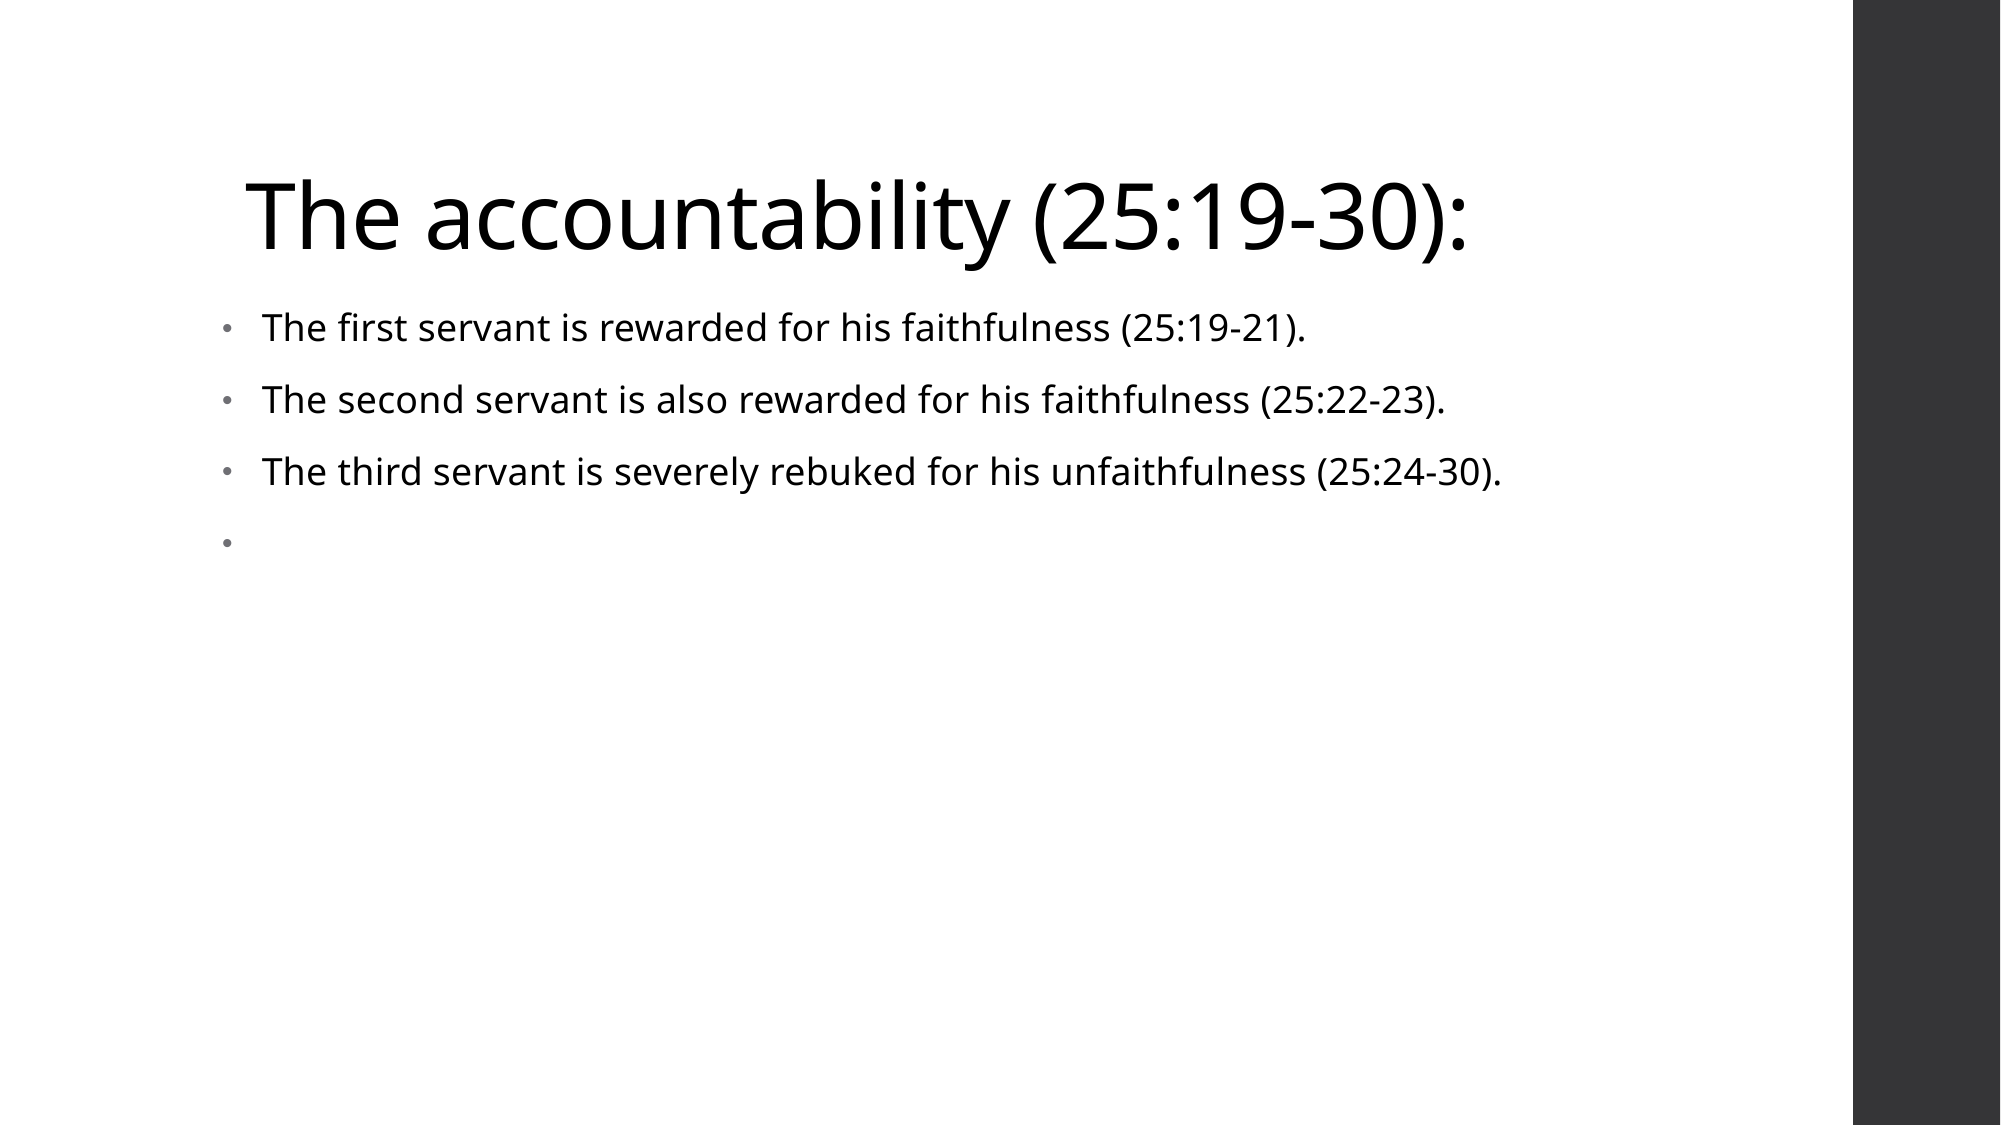

# The accountability (25:19-30):
 The first servant is rewarded for his faithfulness (25:19-21).
 The second servant is also rewarded for his faithfulness (25:22-23).
 The third servant is severely rebuked for his unfaithfulness (25:24-30).